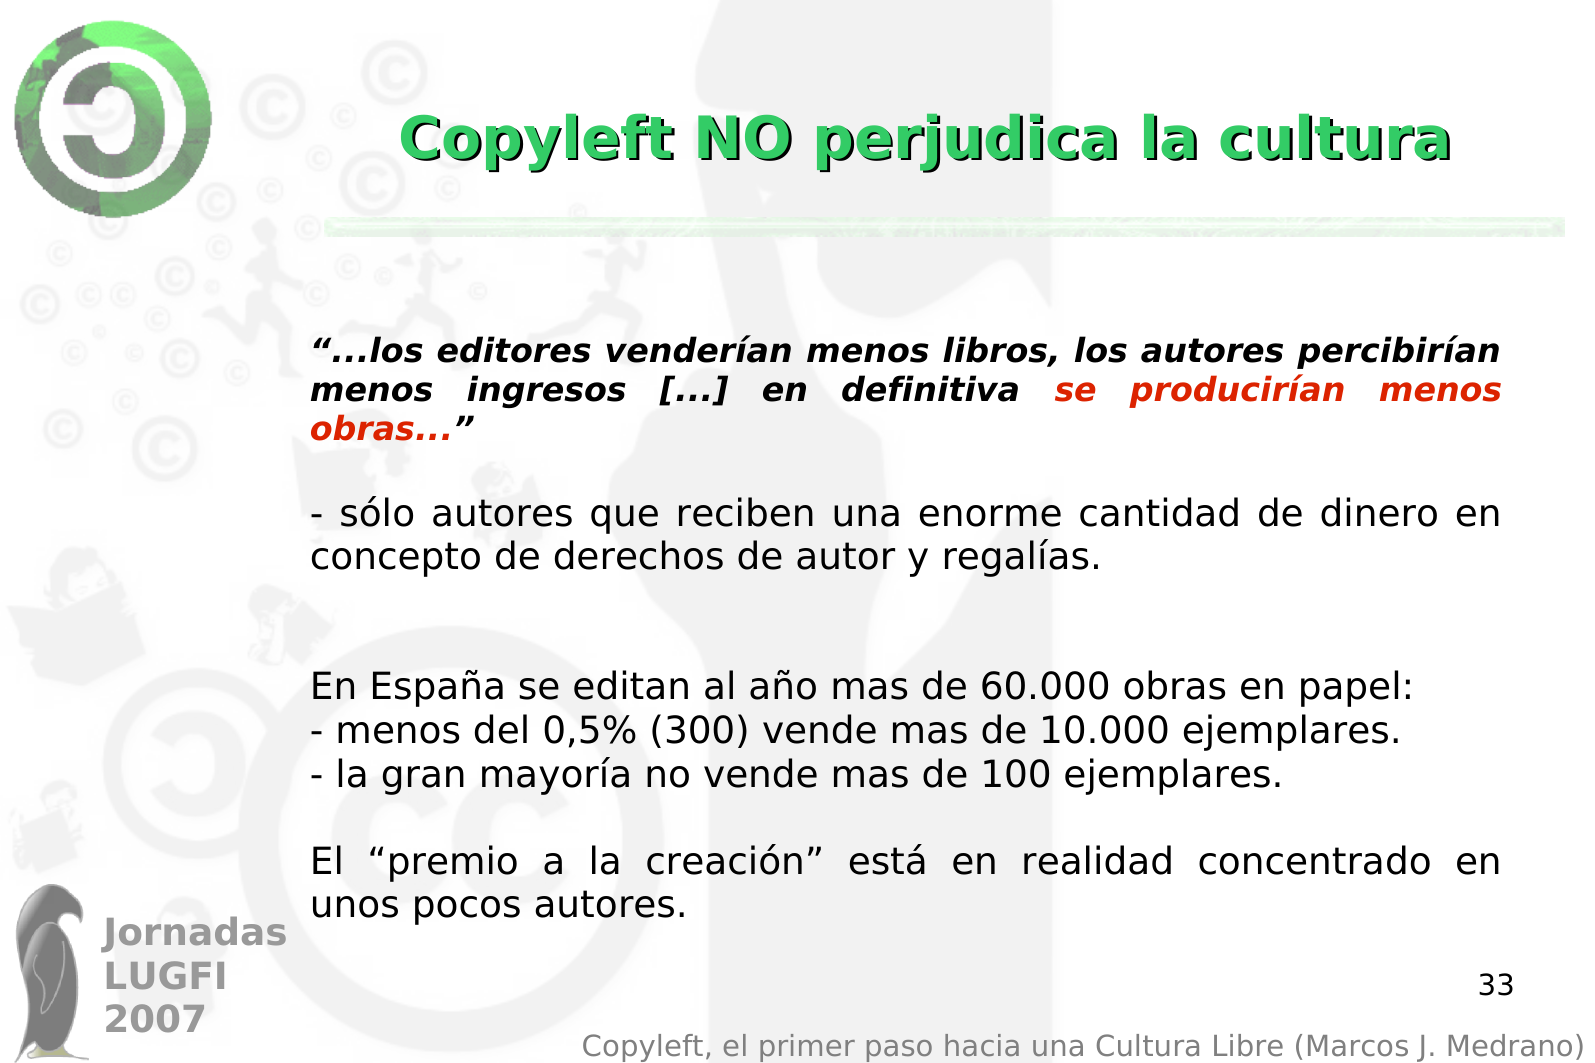

Copyleft NO perjudica la cultura
“...los editores venderían menos libros, los autores percibirían menos ingresos [...] en definitiva se producirían menos obras...”
- sólo autores que reciben una enorme cantidad de dinero en concepto de derechos de autor y regalías.
En España se editan al año mas de 60.000 obras en papel:
- menos del 0,5% (300) vende mas de 10.000 ejemplares.
- la gran mayoría no vende mas de 100 ejemplares.
El “premio a la creación” está en realidad concentrado en unos pocos autores.
33